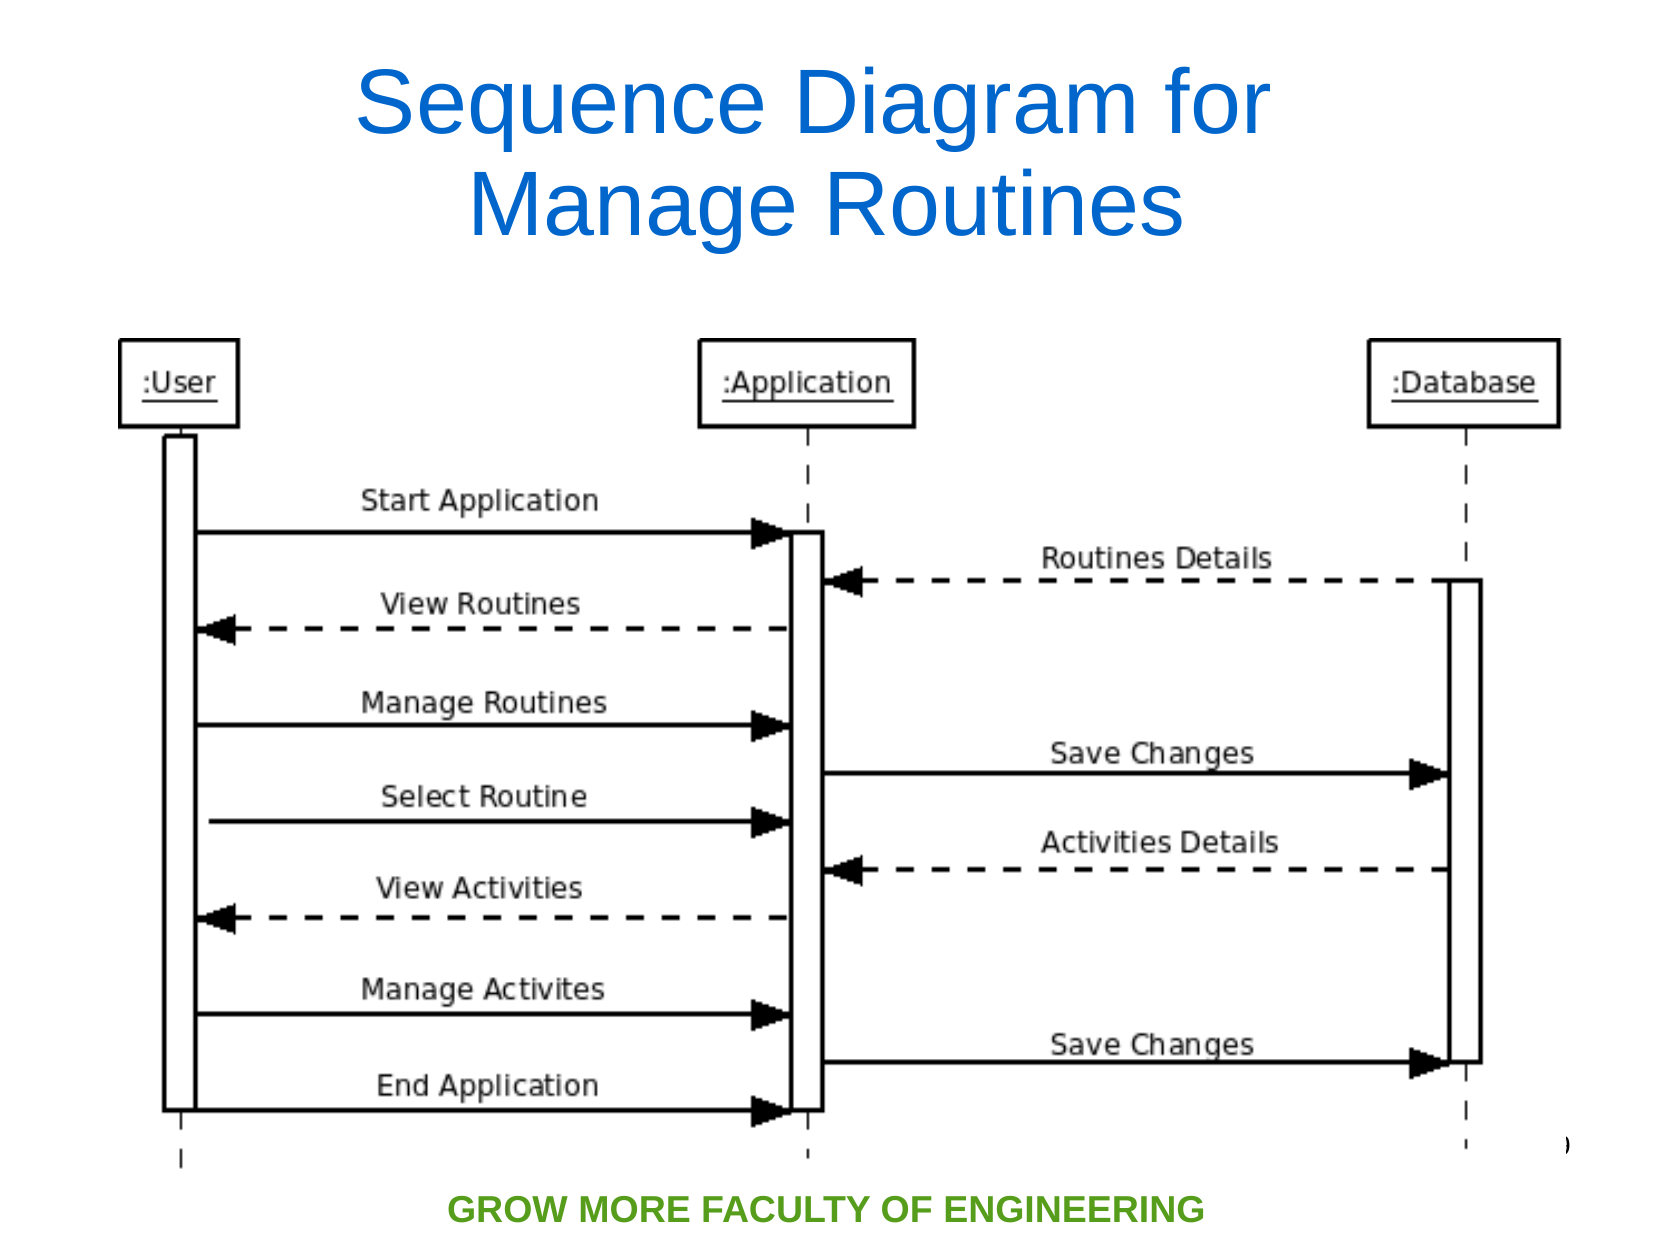

# Sequence Diagram for Manage Routines
39